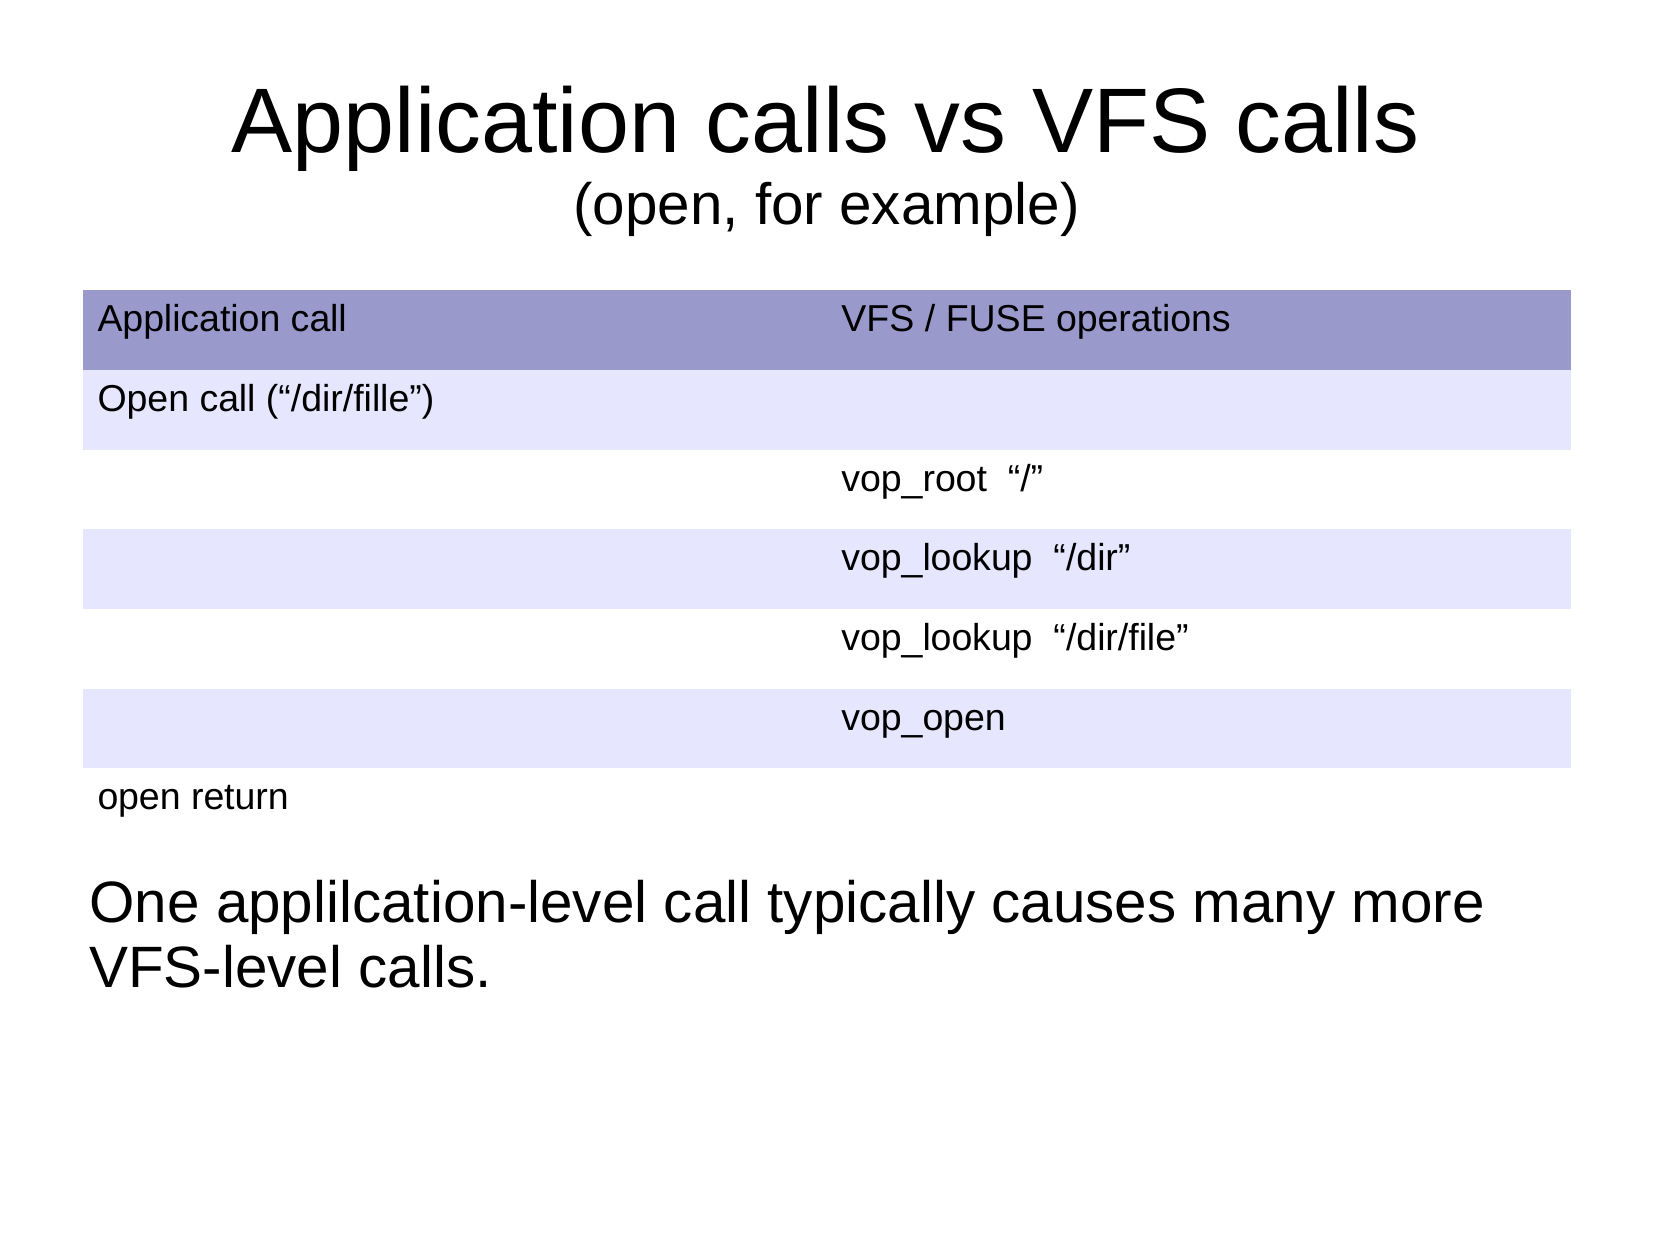

# Application calls vs VFS calls (open, for example)
| Application call | VFS / FUSE operations |
| --- | --- |
| Open call (“/dir/fille”) | |
| | vop\_root “/” |
| | vop\_lookup “/dir” |
| | vop\_lookup “/dir/file” |
| | vop\_open |
| open return | |
One applilcation-level call typically causes many more VFS-level calls.